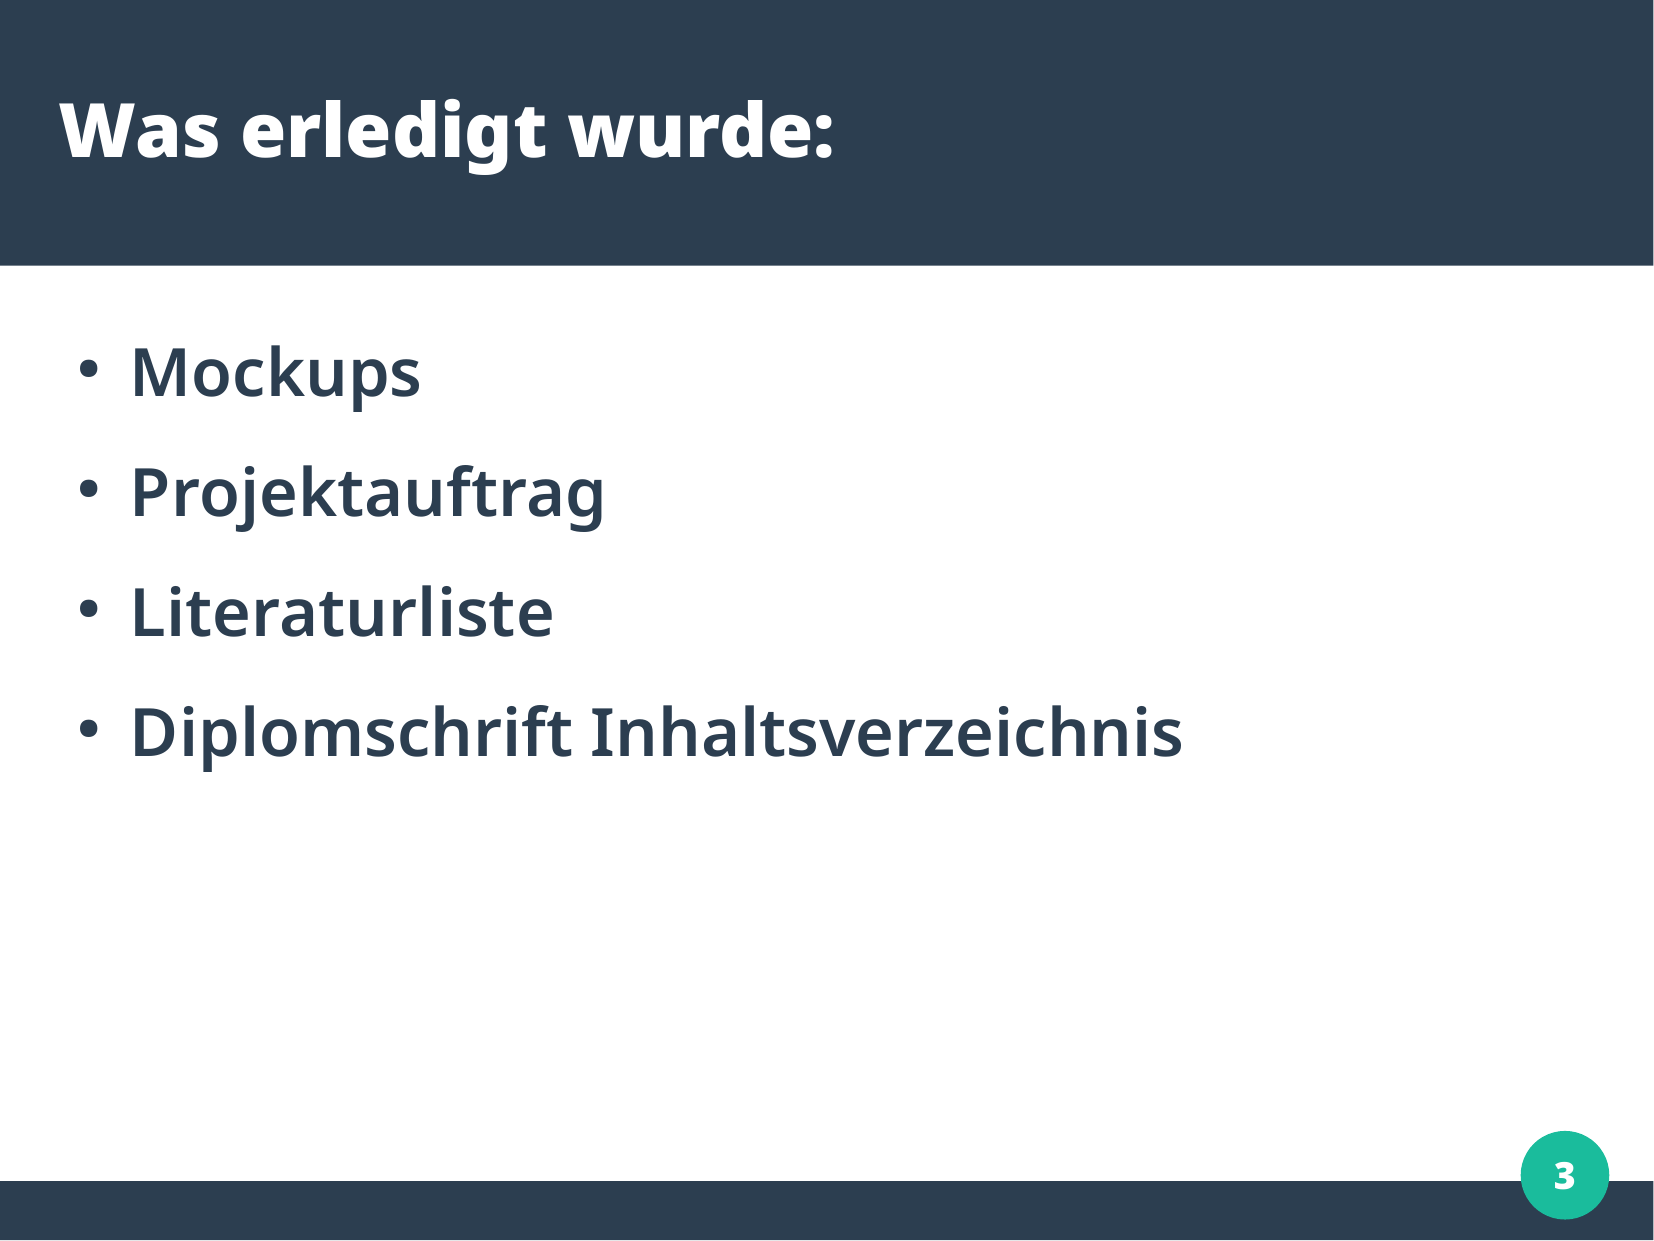

# Was erledigt wurde:
Mockups
Projektauftrag
Literaturliste
Diplomschrift Inhaltsverzeichnis
3